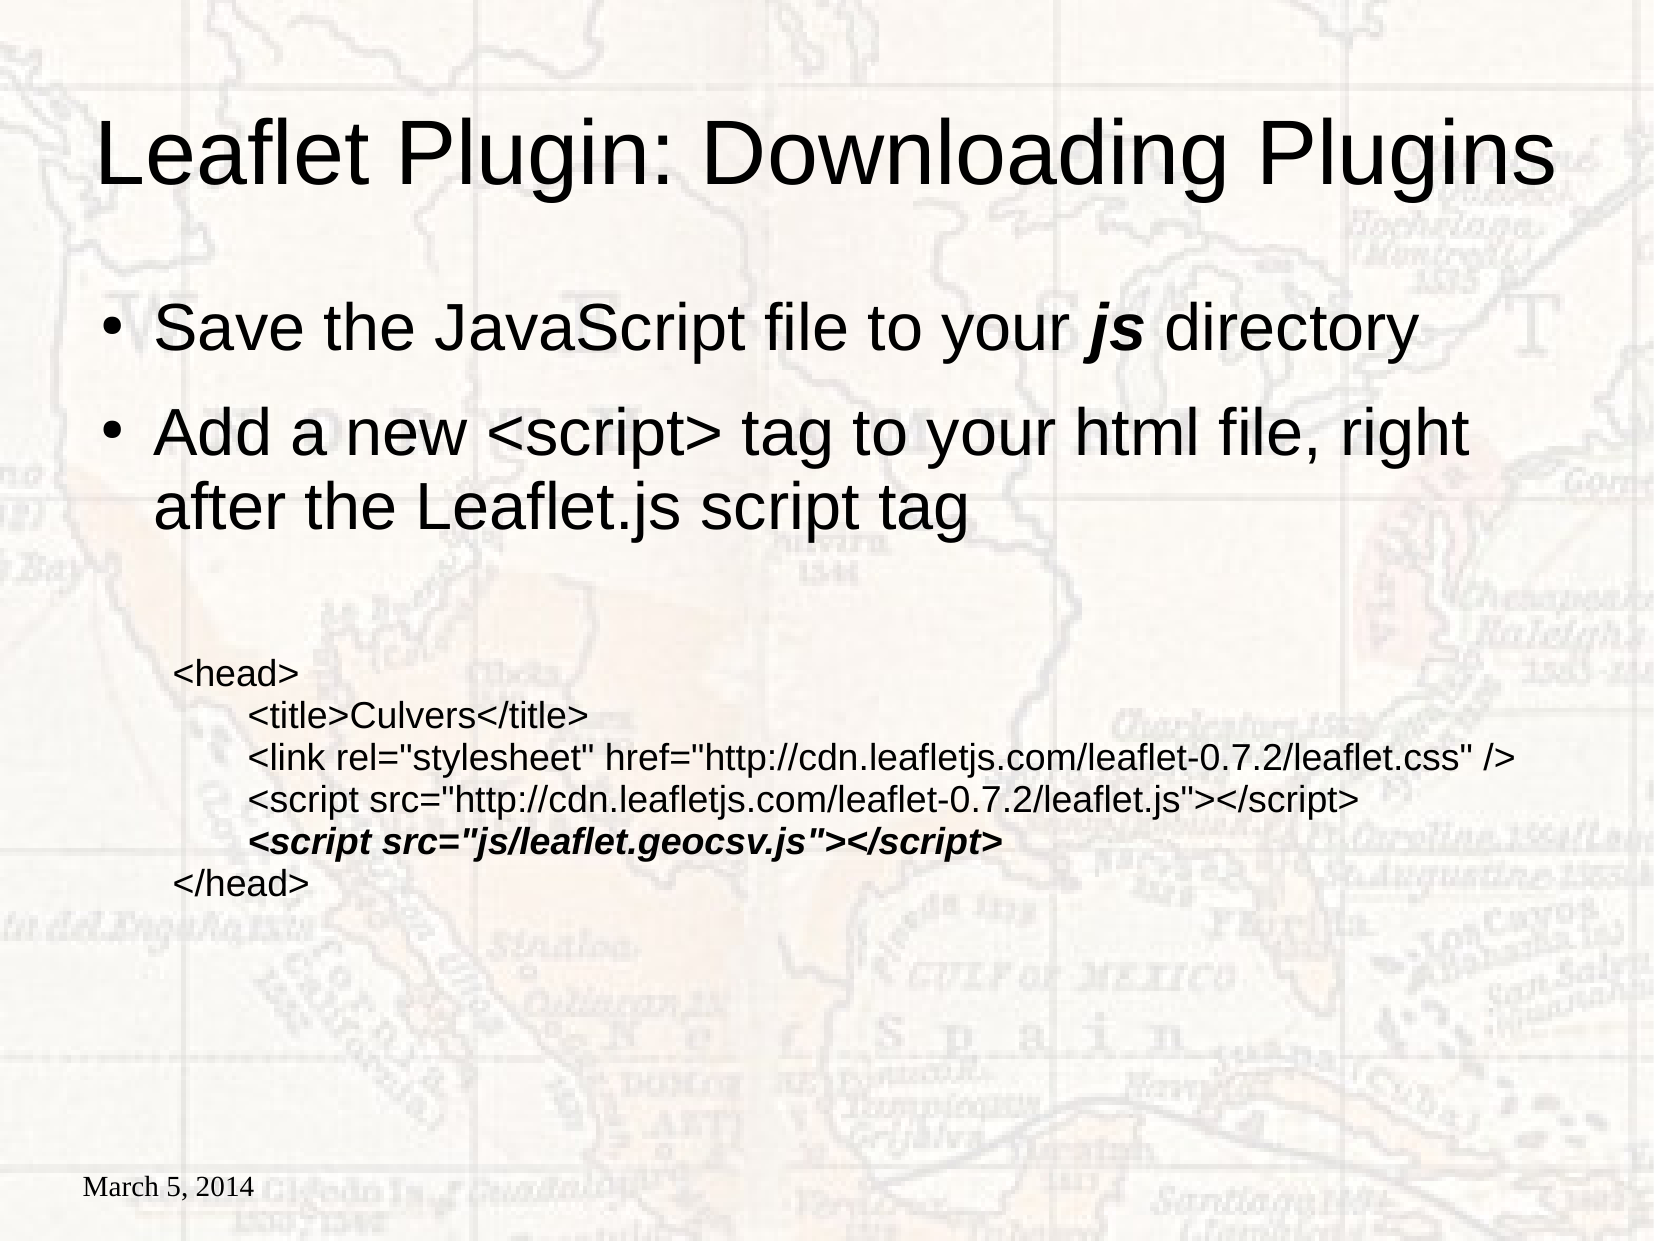

# Leaflet Plugin: Downloading Plugins
Save the JavaScript file to your js directory
Add a new <script> tag to your html file, right after the Leaflet.js script tag
	<head>
		<title>Culvers</title>
		<link rel="stylesheet" href="http://cdn.leafletjs.com/leaflet-0.7.2/leaflet.css" />
		<script src="http://cdn.leafletjs.com/leaflet-0.7.2/leaflet.js"></script>
		<script src="js/leaflet.geocsv.js"></script>
	</head>